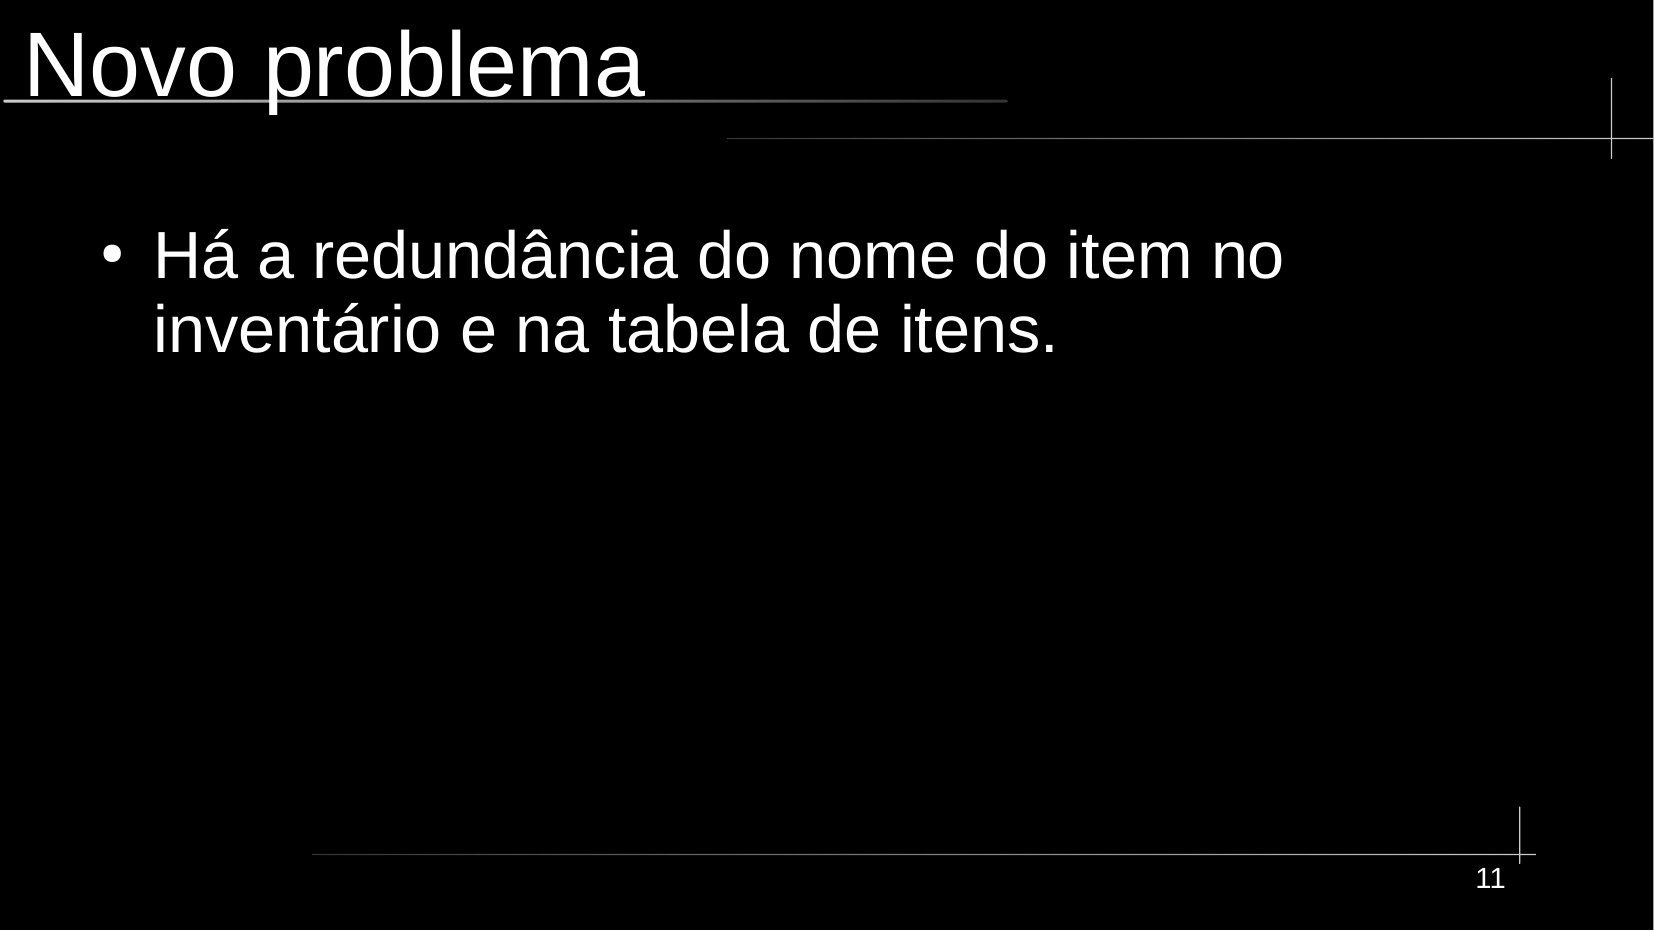

# Novo problema
Há a redundância do nome do item no inventário e na tabela de itens.
11